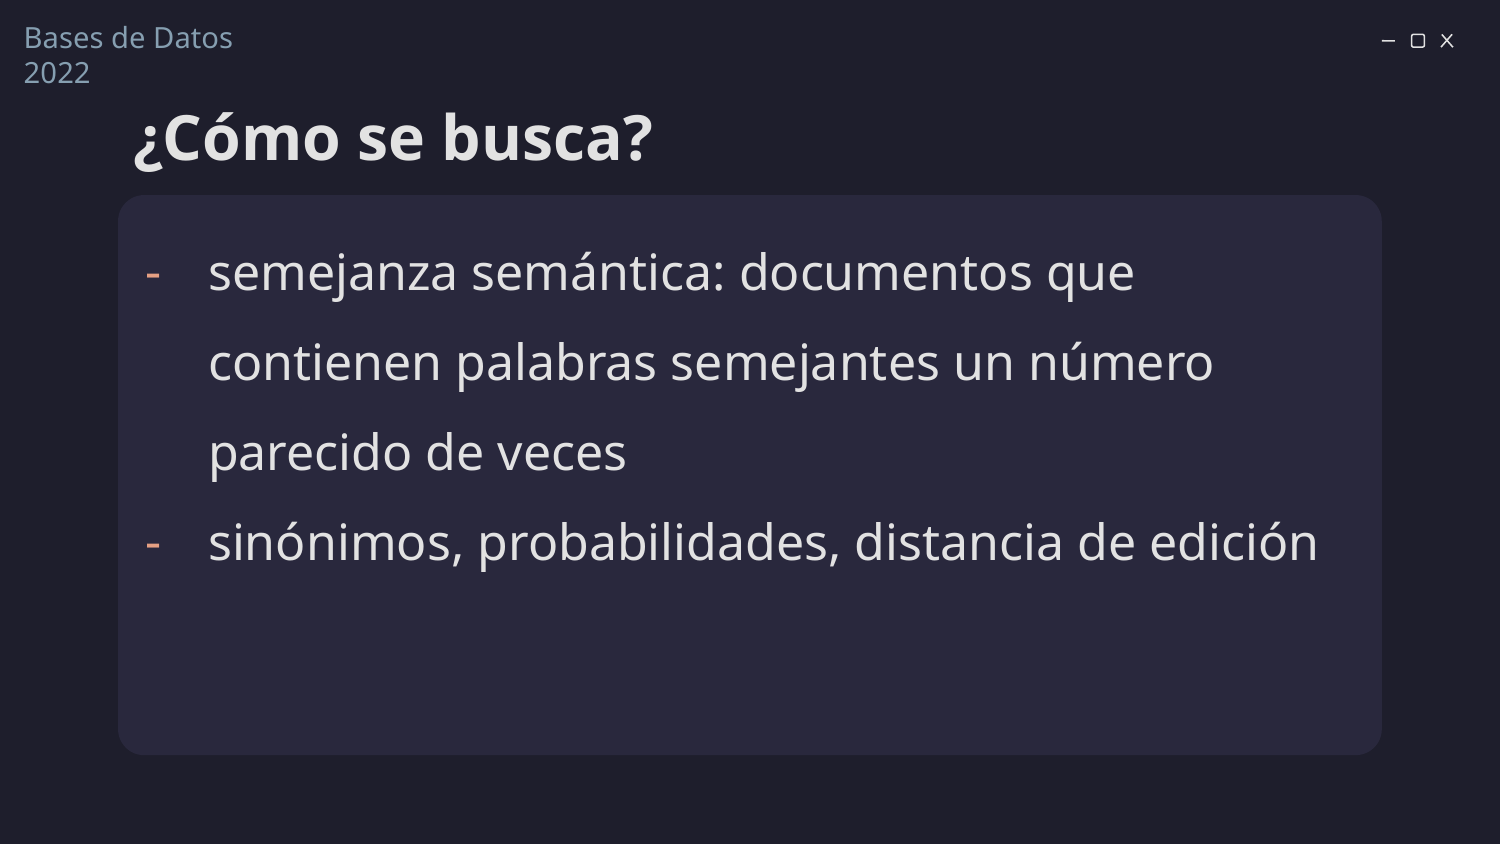

# ¿Cómo se busca?
semejanza semántica: documentos que contienen palabras semejantes un número parecido de veces
sinónimos, probabilidades, distancia de edición